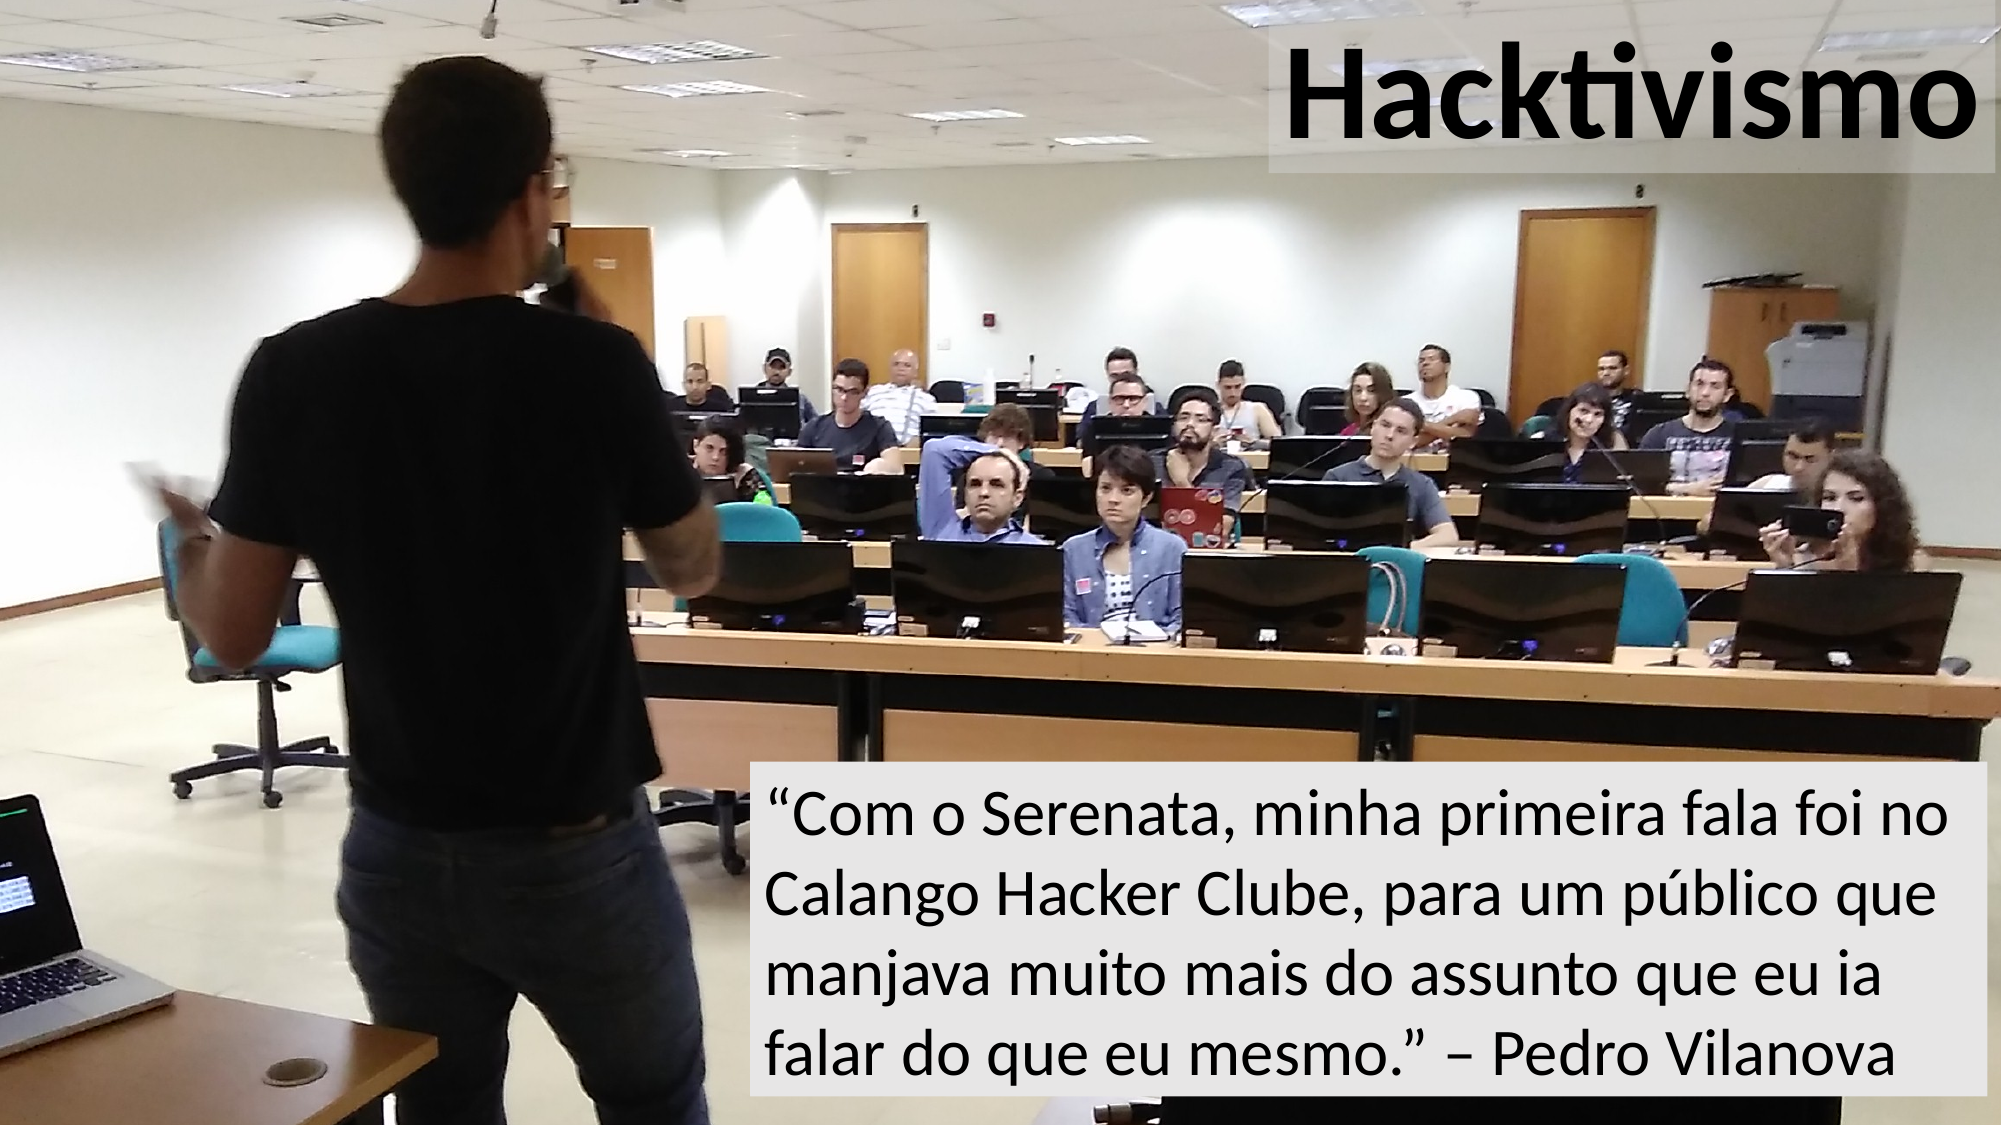

Hacktivismo
“Com o Serenata, minha primeira fala foi no Calango Hacker Clube, para um público que manjava muito mais do assunto que eu ia falar do que eu mesmo.” – Pedro Vilanova